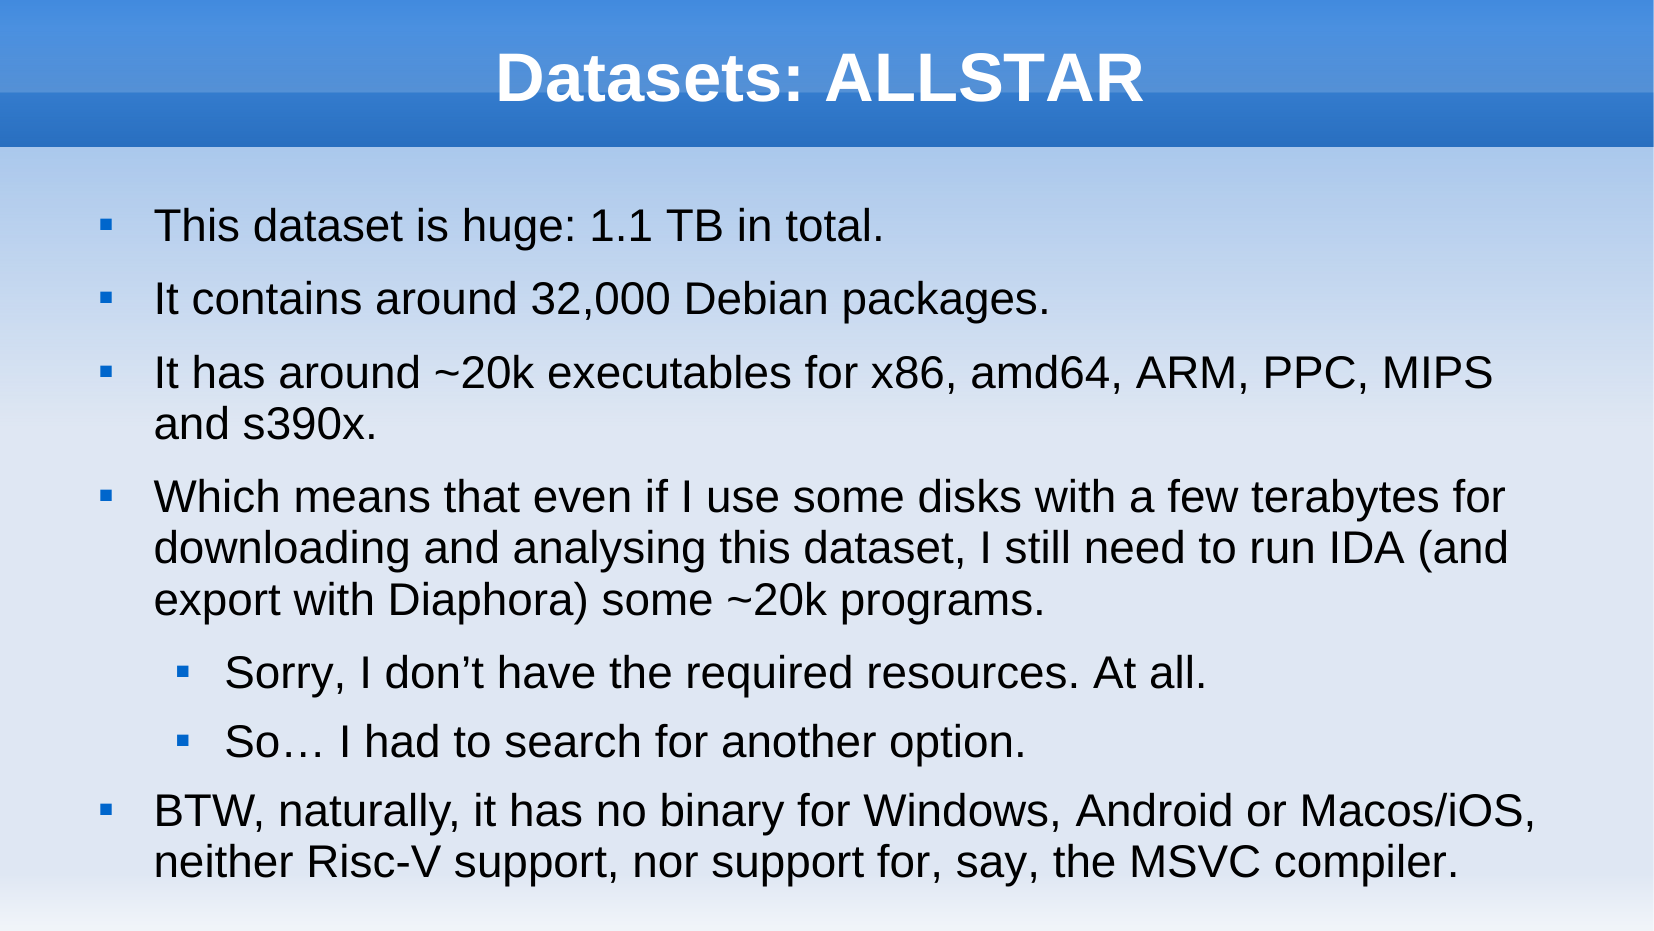

# Datasets: ALLSTAR
This dataset is huge: 1.1 TB in total.
It contains around 32,000 Debian packages.
It has around ~20k executables for x86, amd64, ARM, PPC, MIPS and s390x.
Which means that even if I use some disks with a few terabytes for downloading and analysing this dataset, I still need to run IDA (and export with Diaphora) some ~20k programs.
Sorry, I don’t have the required resources. At all.
So… I had to search for another option.
BTW, naturally, it has no binary for Windows, Android or Macos/iOS, neither Risc-V support, nor support for, say, the MSVC compiler.